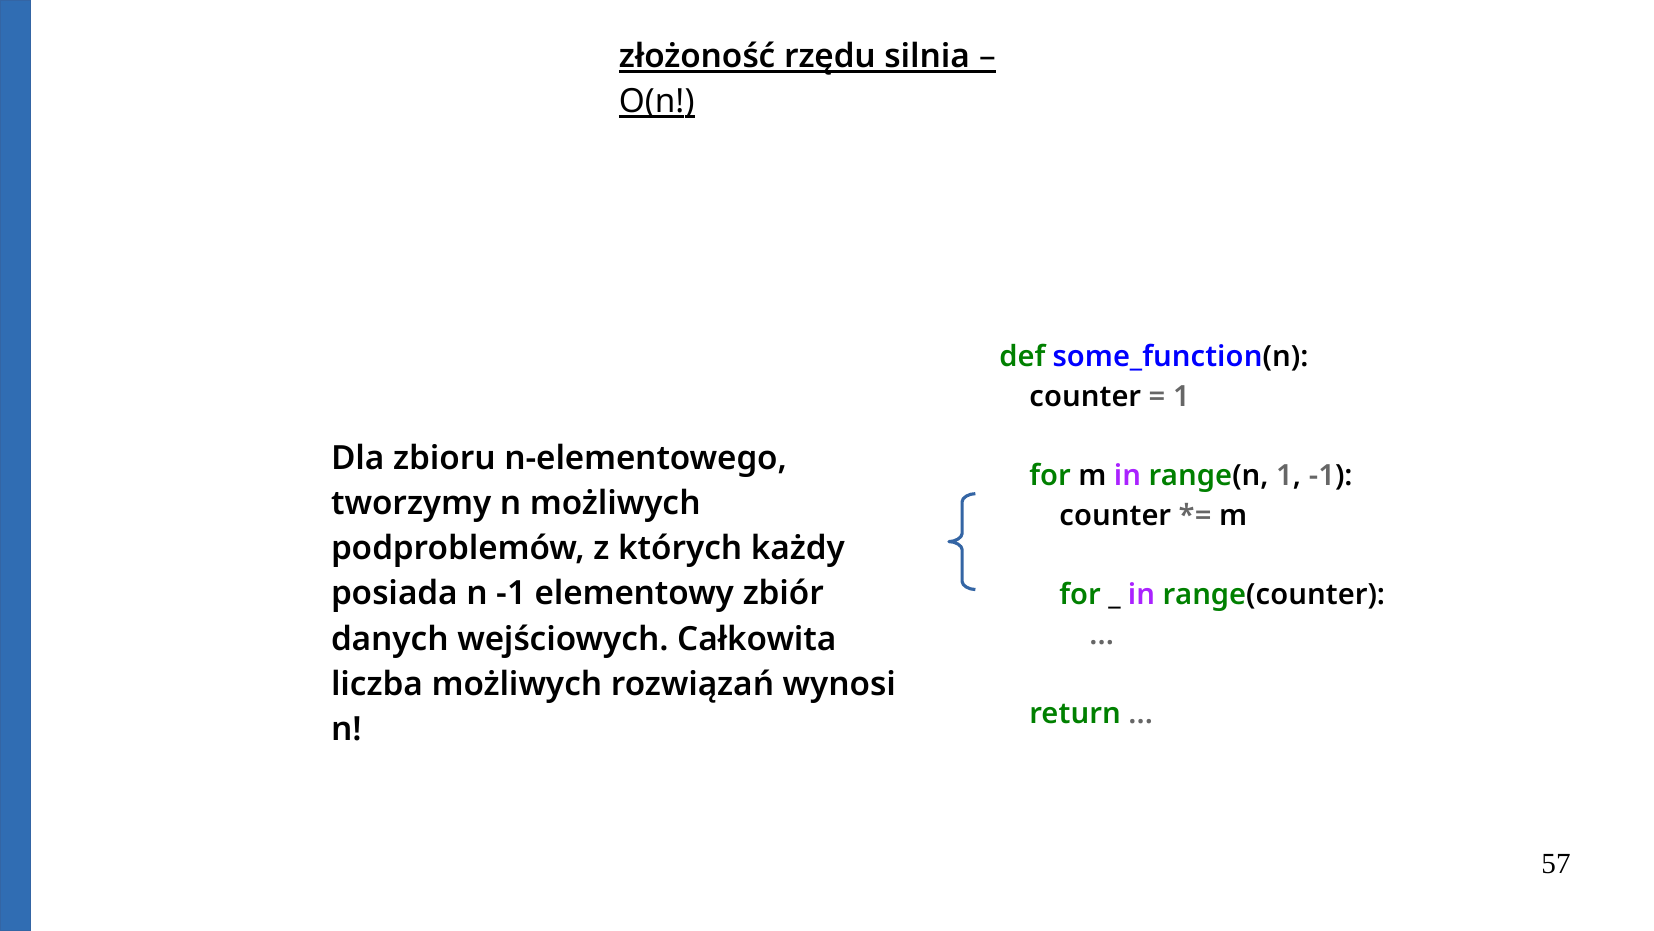

złożoność rzędu silnia – O(n!)
def some_function(n):
 counter = 1
 for m in range(n, 1, -1):
 counter *= m
 for _ in range(counter):
 ...
 return ...
Dla zbioru n-elementowego, tworzymy n możliwych podproblemów, z których każdy posiada n -1 elementowy zbiór danych wejściowych. Całkowita liczba możliwych rozwiązań wynosi n!
57